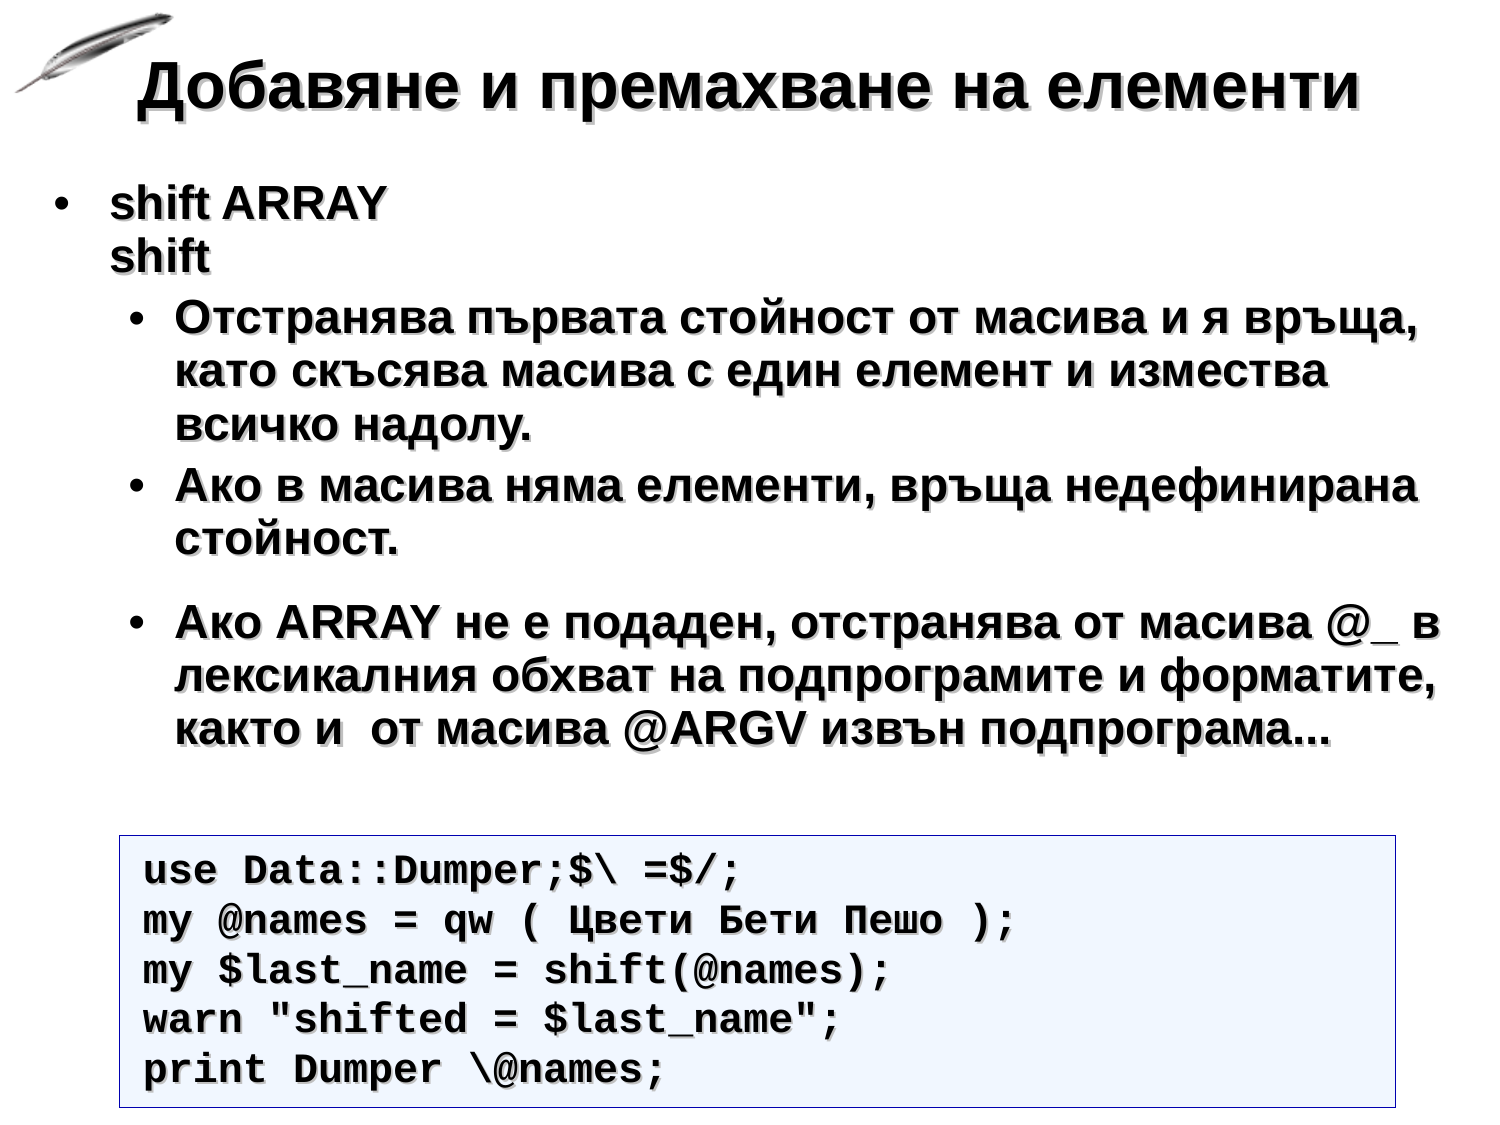

Добавяне и премахване на елементи
# shift ARRAY shift
Отстранява първата стойност от масива и я връща, като скъсява масива с един елемент и измества всичко надолу.
Ако в масива няма елементи, връща недефинирана стойност.
Ако ARRAY не е подаден, отстранява от масива @_ в лексикалния обхват на подпрограмите и форматите, както и от масива @ARGV извън подпрограма...
use Data::Dumper;$\ =$/;
my @names = qw ( Цвети Бети Пешо );
my $last_name = shift(@names);
warn "shifted = $last_name";
print Dumper \@names;